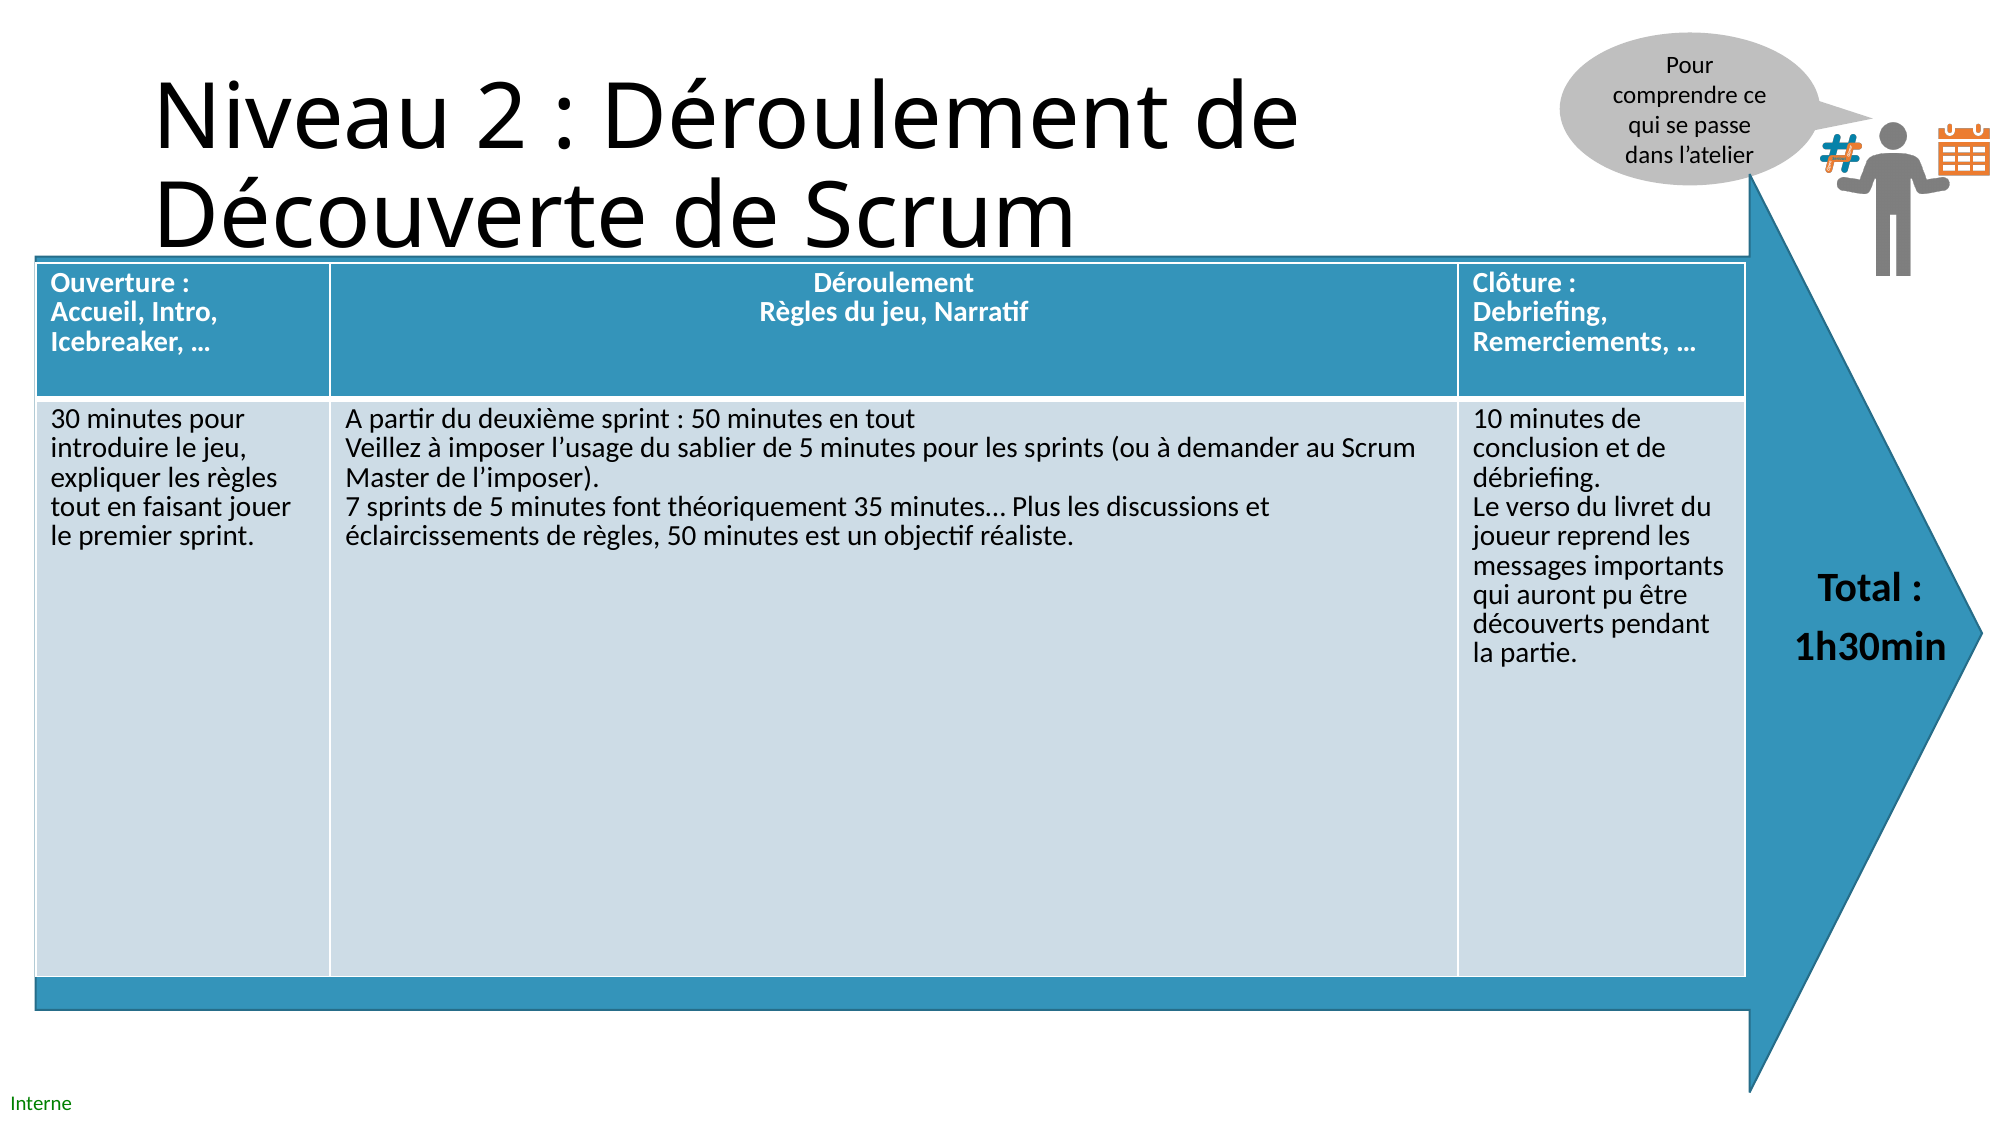

Pour comprendre ce qui se passe dans l’atelier
# Niveau 2 : Déroulement de Découverte de Scrum
| Ouverture : Accueil, Intro, Icebreaker, … | Déroulement Règles du jeu, Narratif | Clôture : Debriefing, Remerciements, … |
| --- | --- | --- |
| 30 minutes pour introduire le jeu, expliquer les règles tout en faisant jouer le premier sprint. | A partir du deuxième sprint : 50 minutes en tout Veillez à imposer l’usage du sablier de 5 minutes pour les sprints (ou à demander au Scrum Master de l’imposer). 7 sprints de 5 minutes font théoriquement 35 minutes… Plus les discussions et éclaircissements de règles, 50 minutes est un objectif réaliste. | 10 minutes de conclusion et de débriefing. Le verso du livret du joueur reprend les messages importants qui auront pu être découverts pendant la partie. |
Total :
1h30min